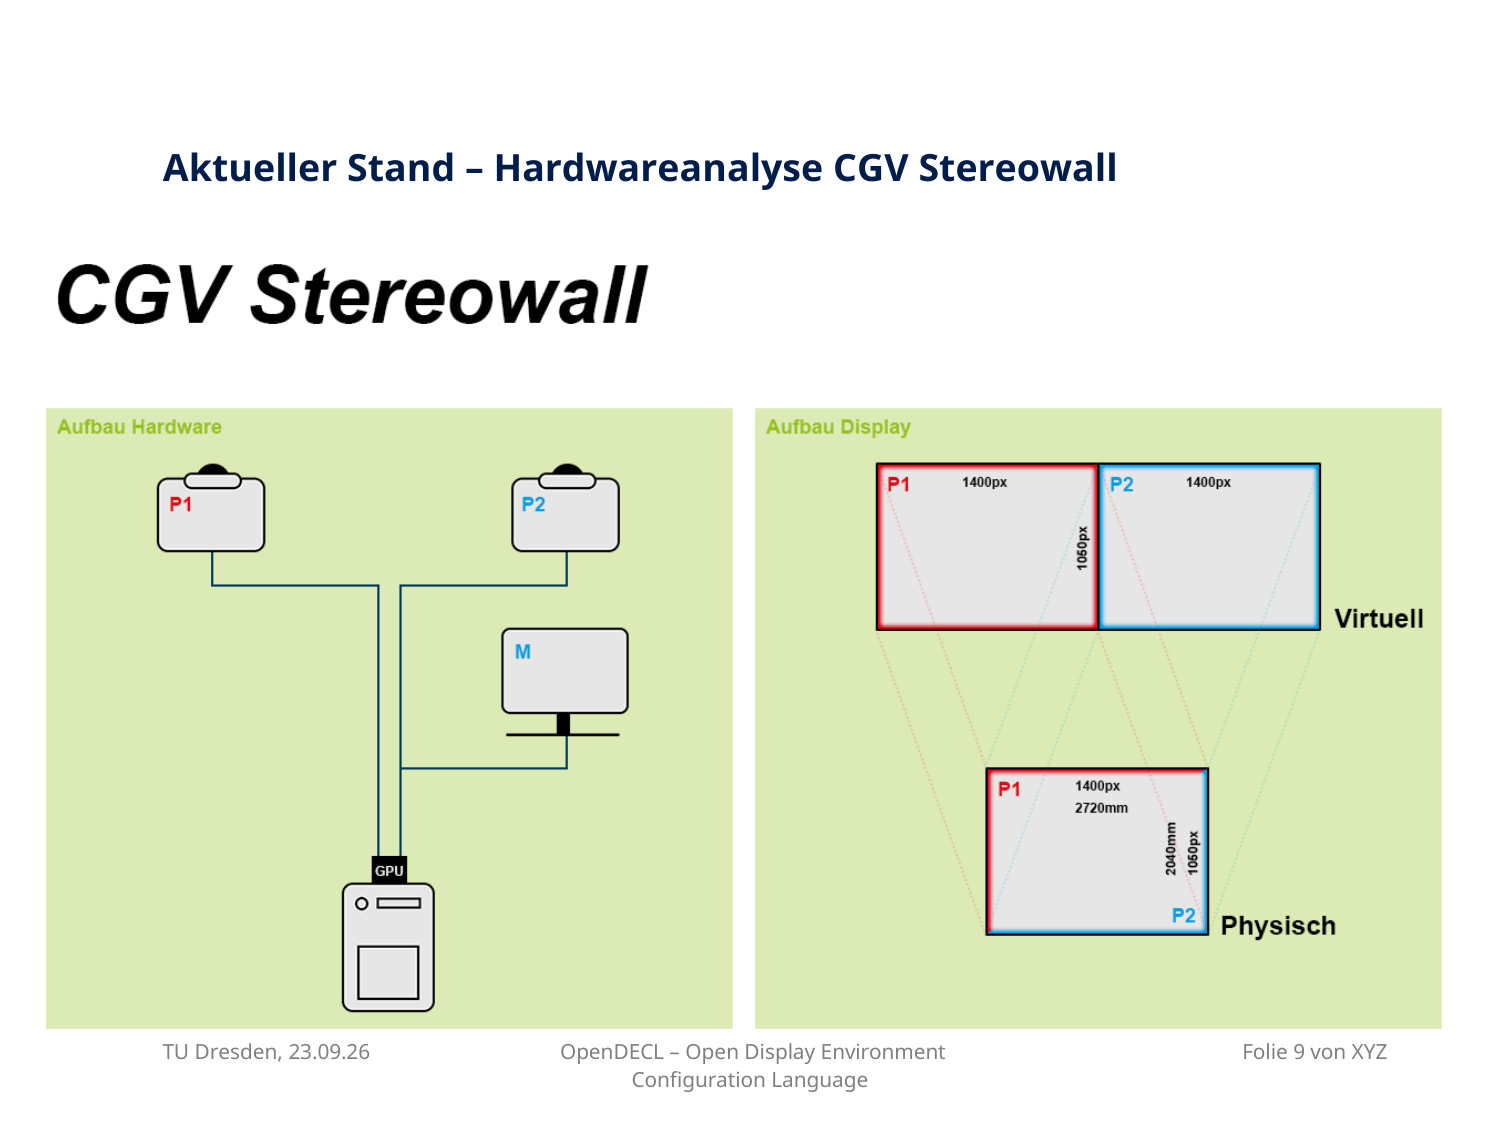

# Aktueller Stand – Hardwareanalyse CGV Stereowall
9